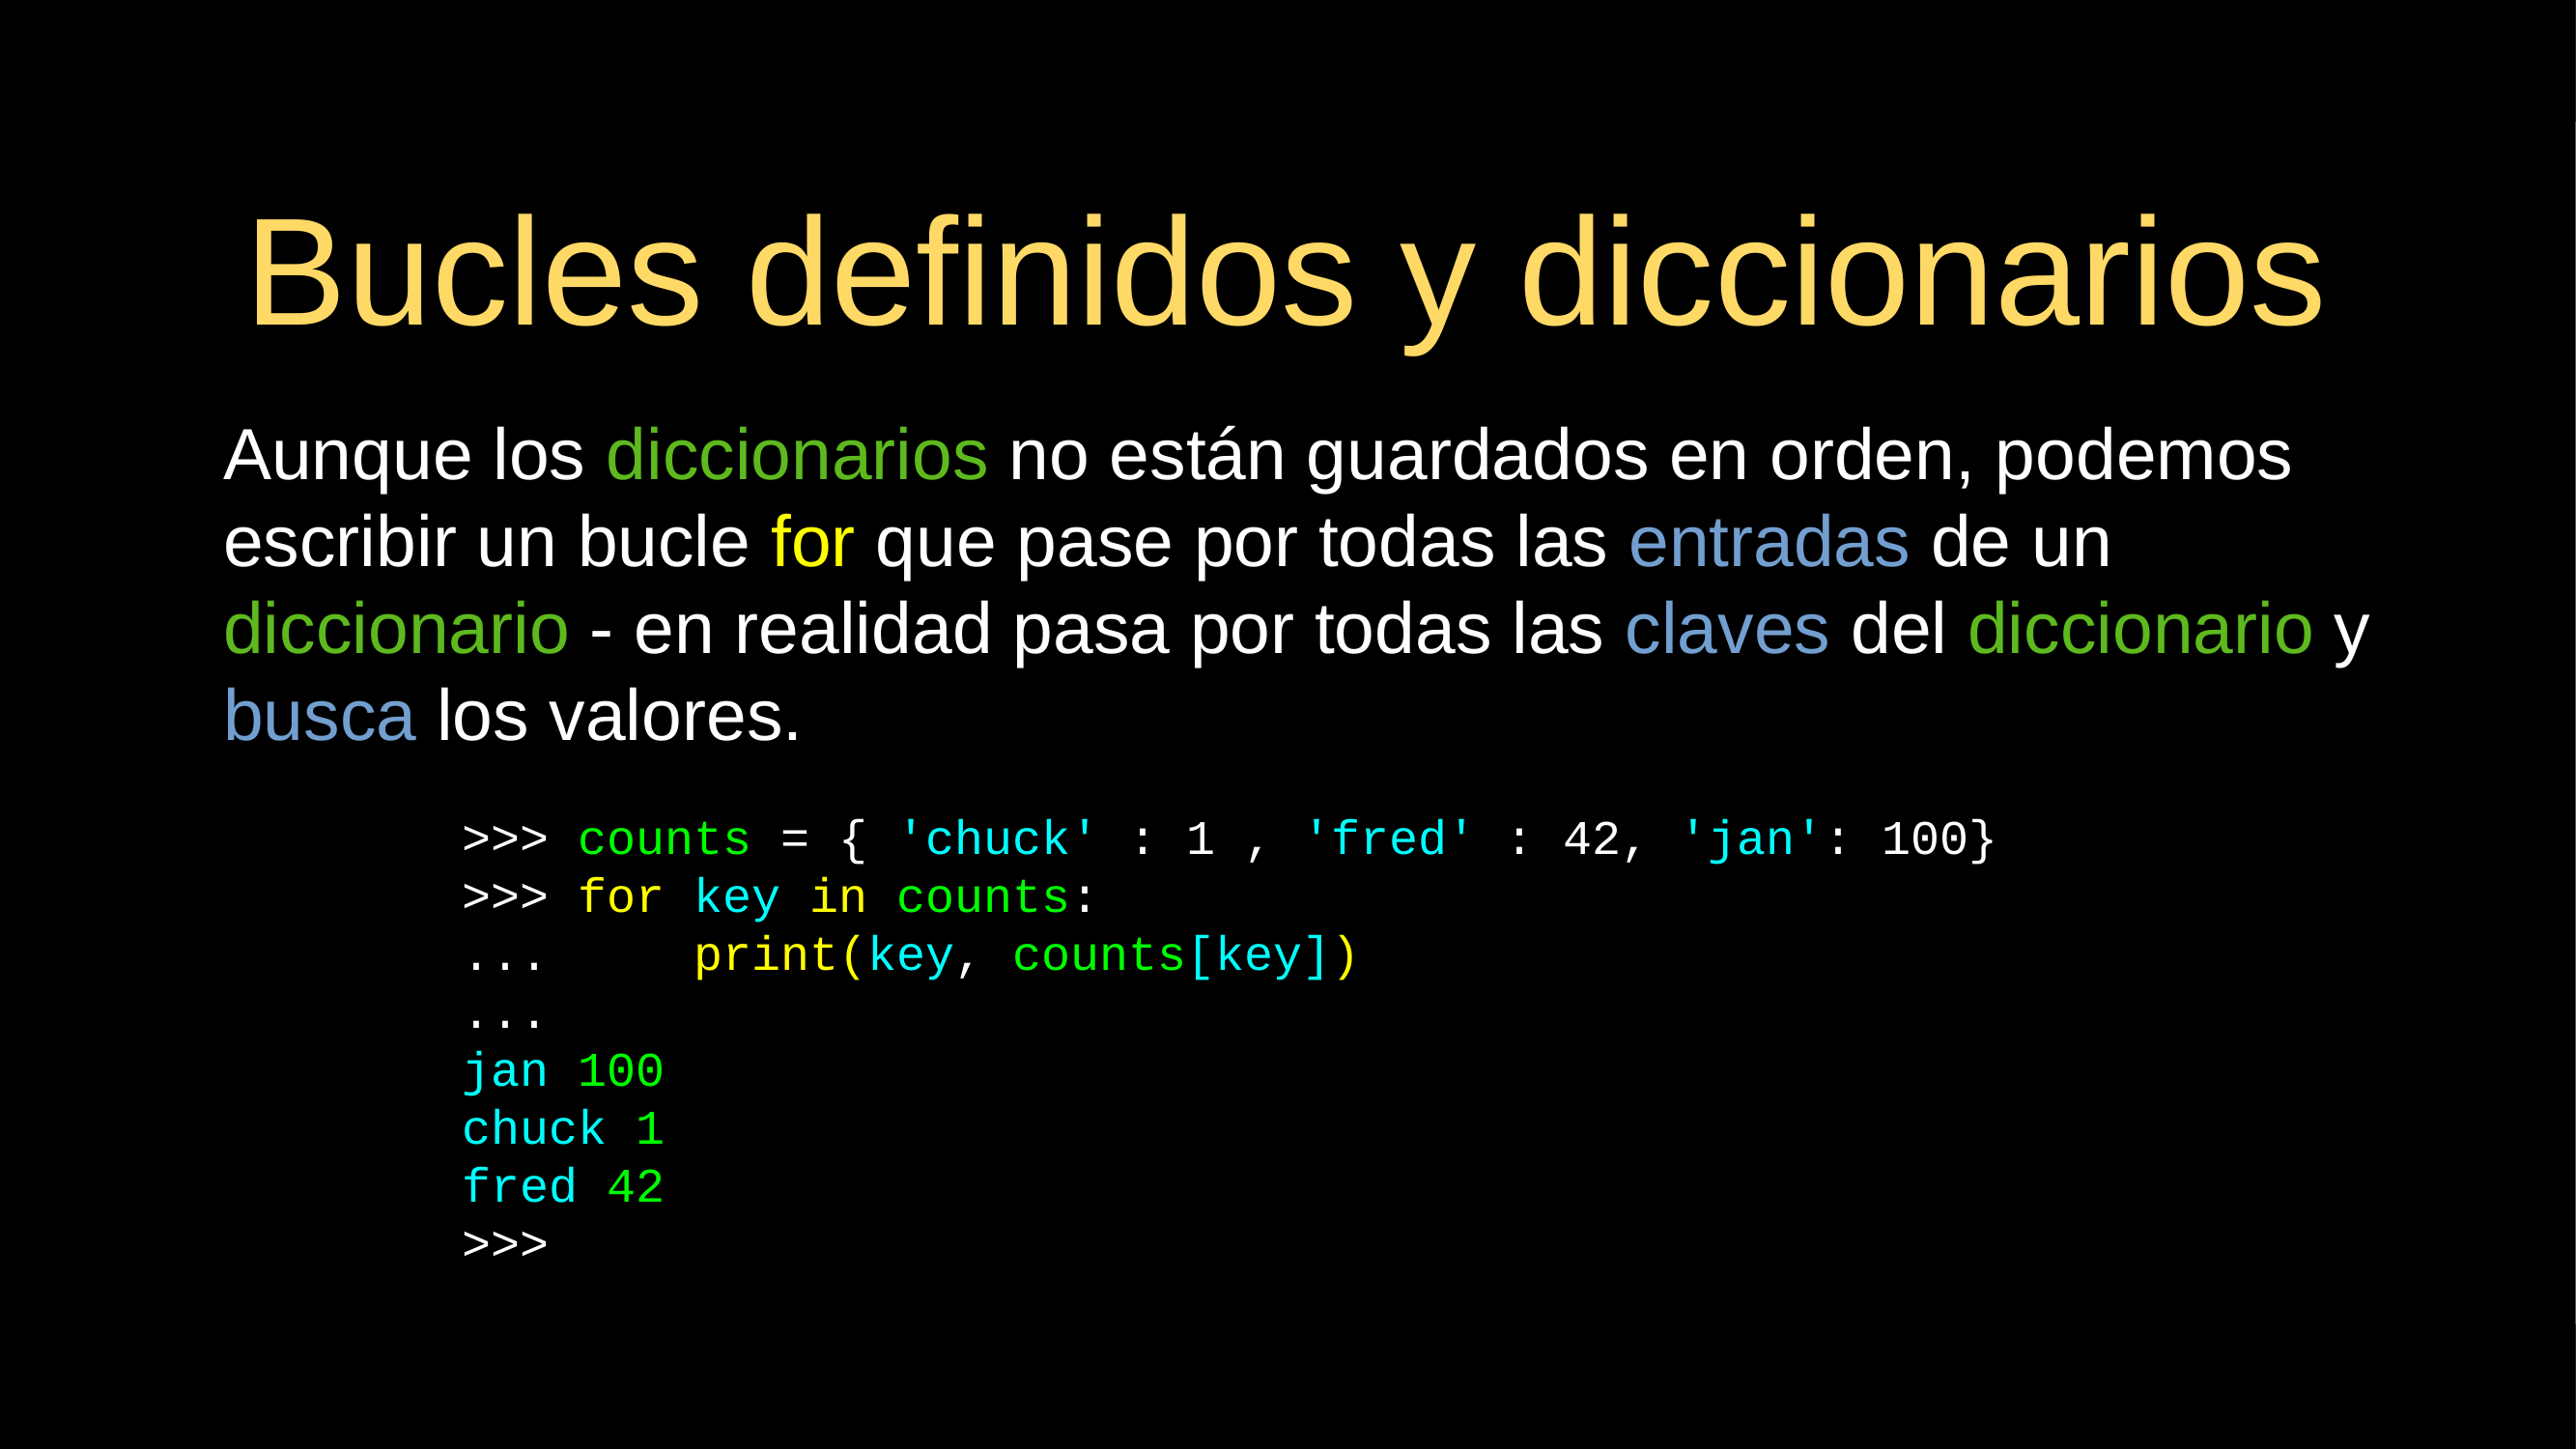

# Bucles definidos y diccionarios
Aunque los diccionarios no están guardados en orden, podemos escribir un bucle for que pase por todas las entradas de un diccionario - en realidad pasa por todas las claves del diccionario y busca los valores.
>>> counts = { 'chuck' : 1 , 'fred' : 42, 'jan': 100}
>>> for key in counts:
... print(key, counts[key])
...
jan 100
chuck 1
fred 42
>>>